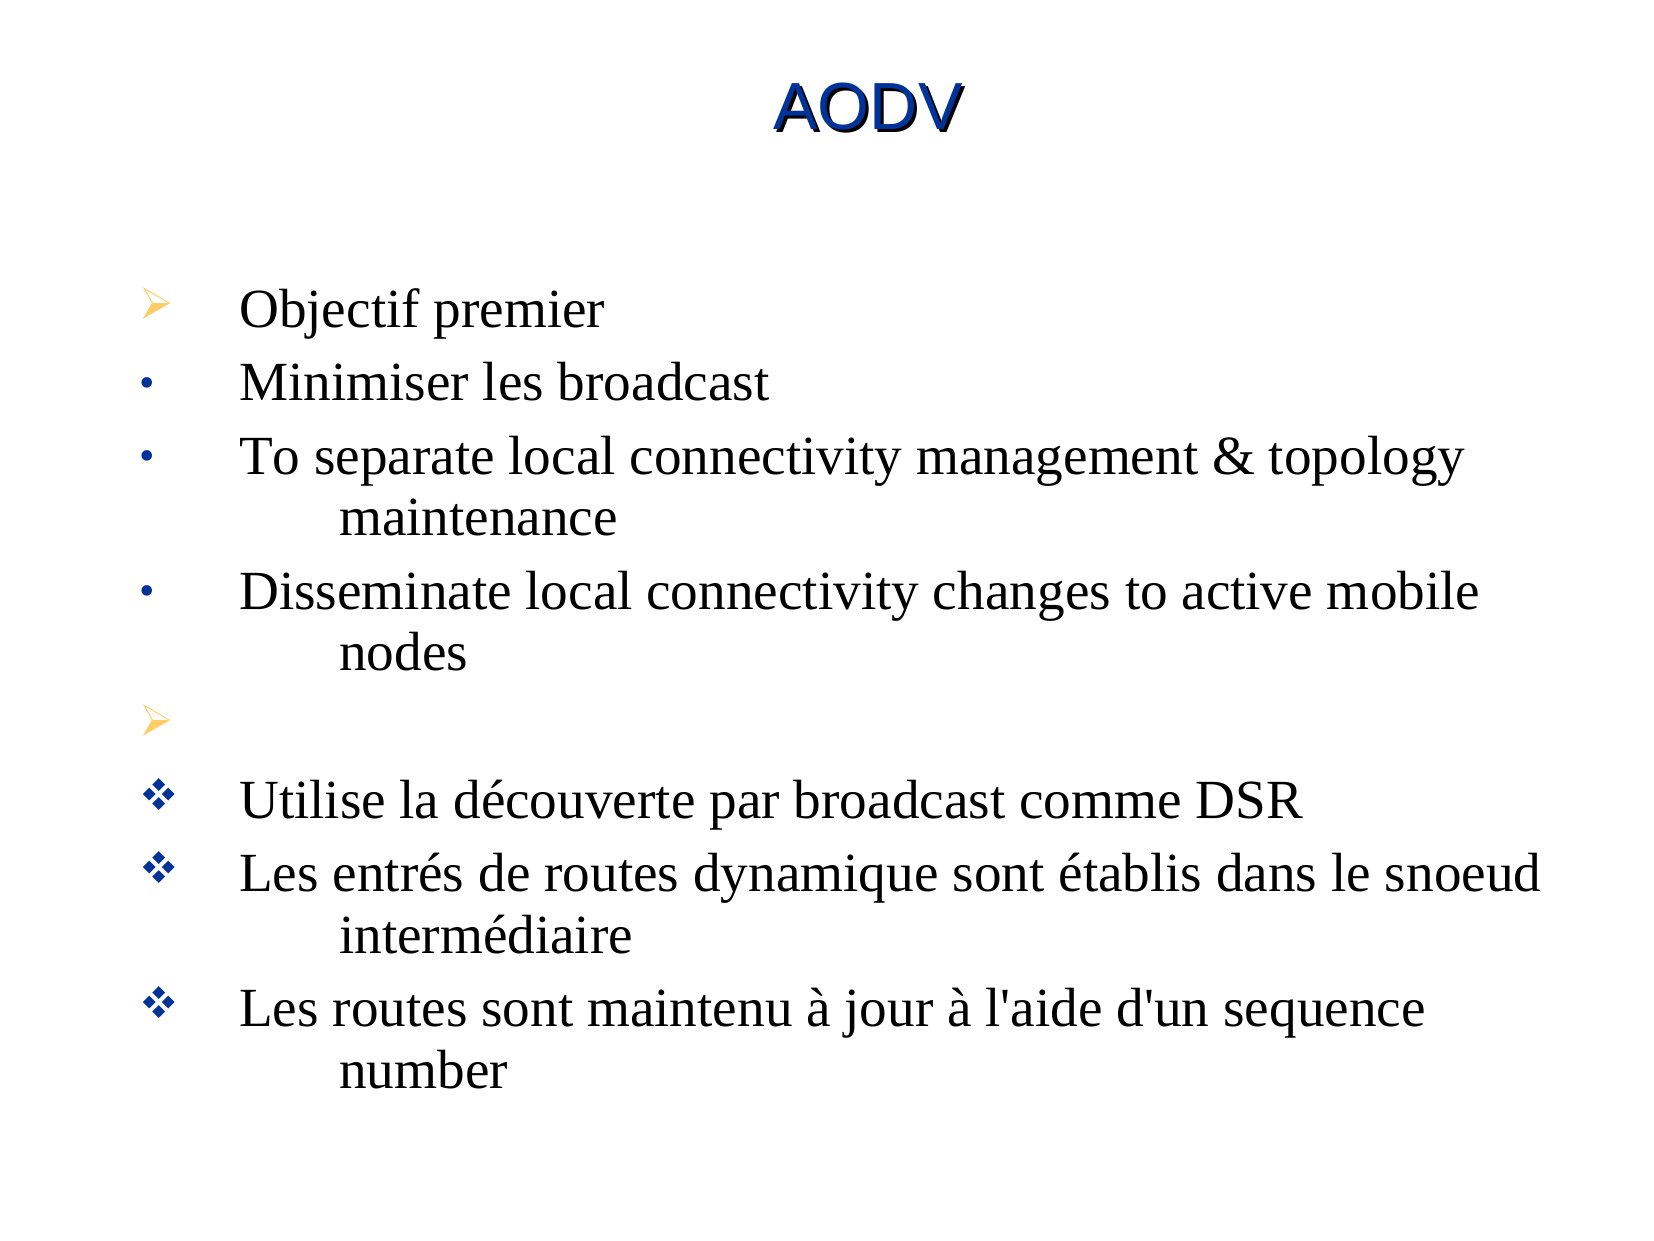

# AODV
Objectif premier
Minimiser les broadcast
To separate local connectivity management & topology maintenance
Disseminate local connectivity changes to active mobile nodes
Utilise la découverte par broadcast comme DSR
Les entrés de routes dynamique sont établis dans le snoeud intermédiaire
Les routes sont maintenu à jour à l'aide d'un sequence number